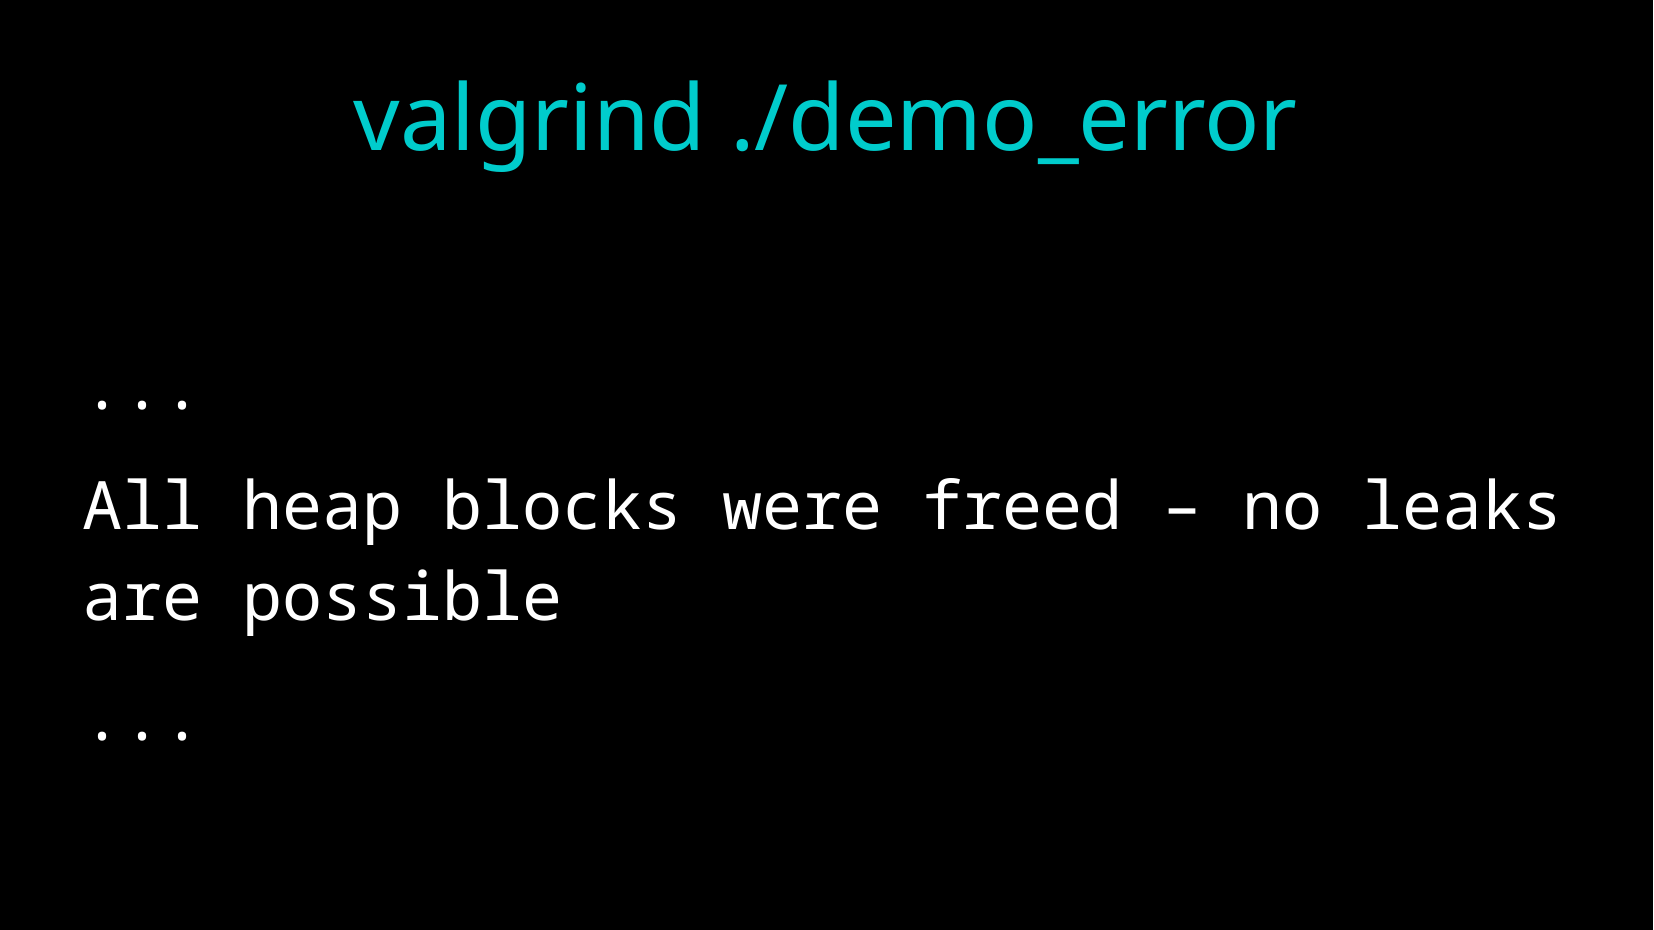

# valgrind ./demo_error
...
All heap blocks were freed – no leaks are possible
...